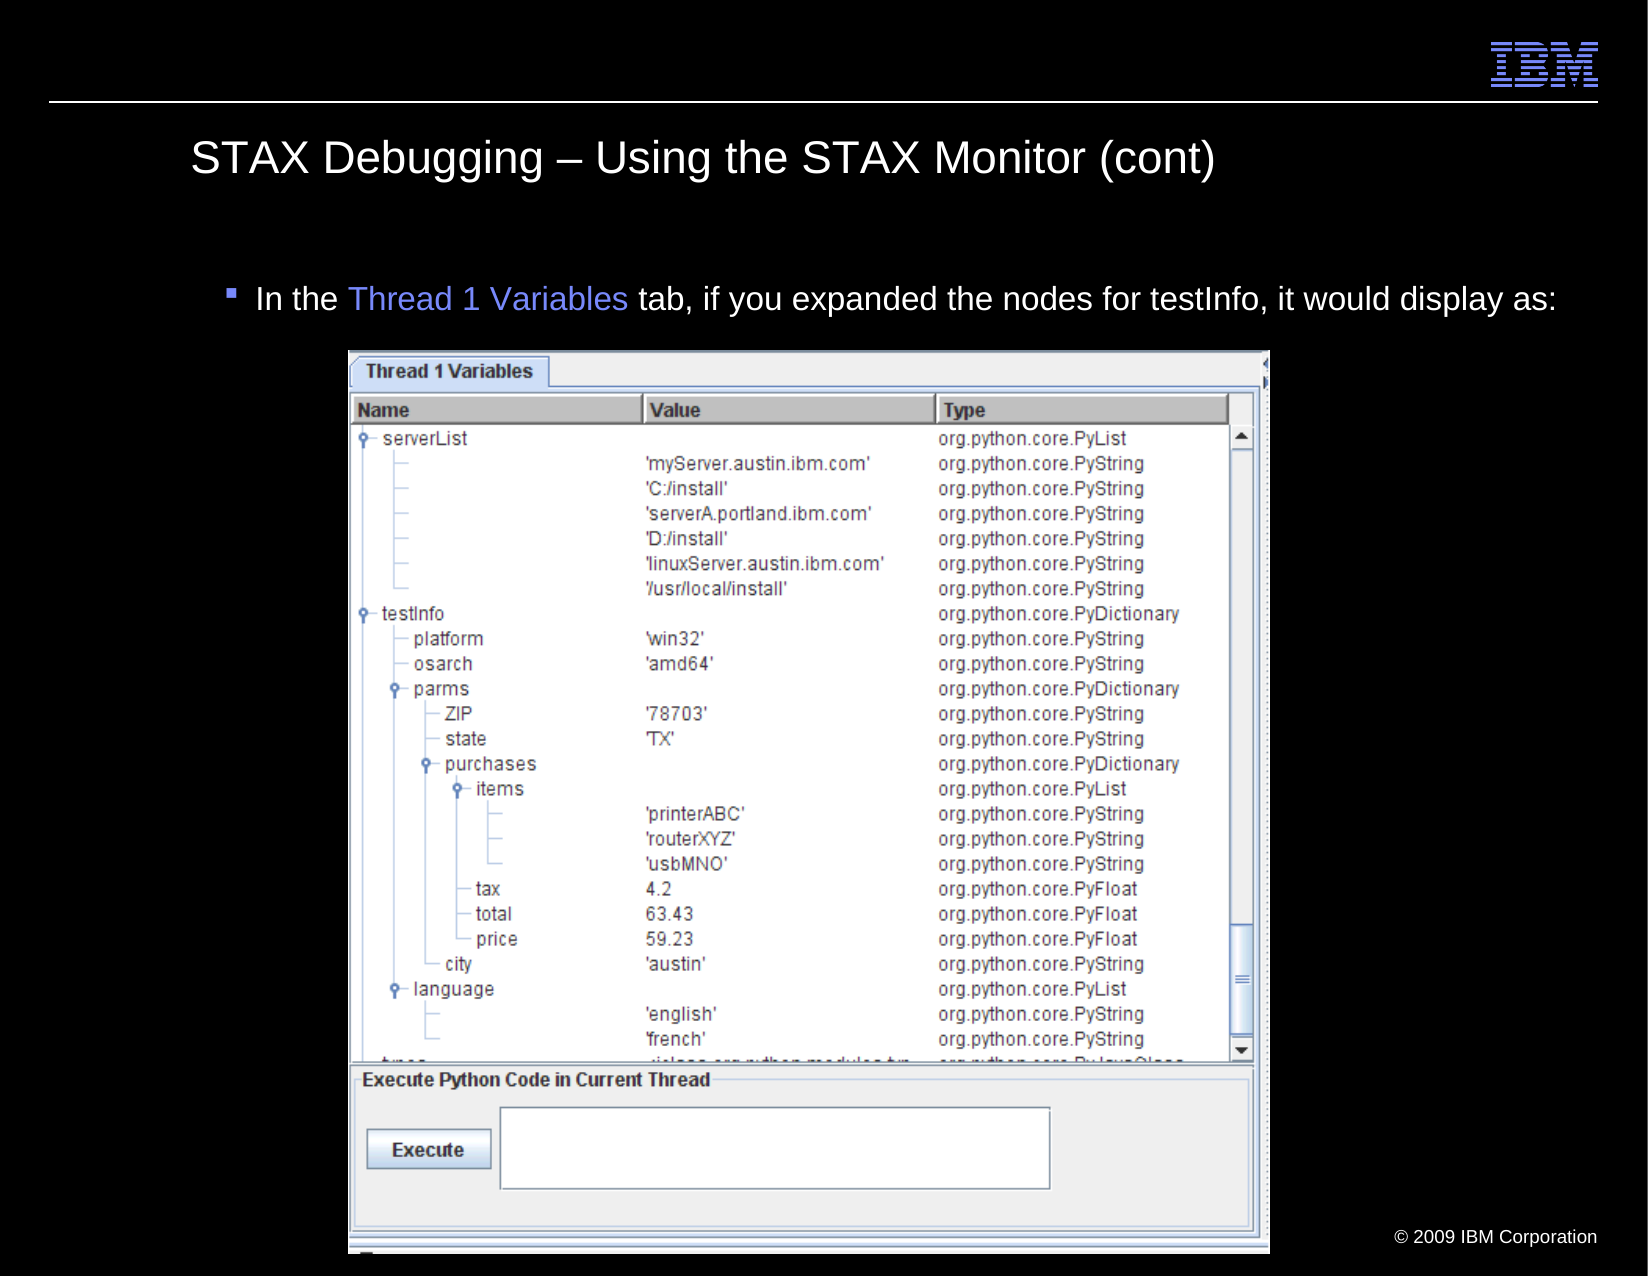

STAX Debugging – Using the STAX Monitor (cont)
# In the Thread 1 Variables tab, if you expanded the nodes for testInfo, it would display as: